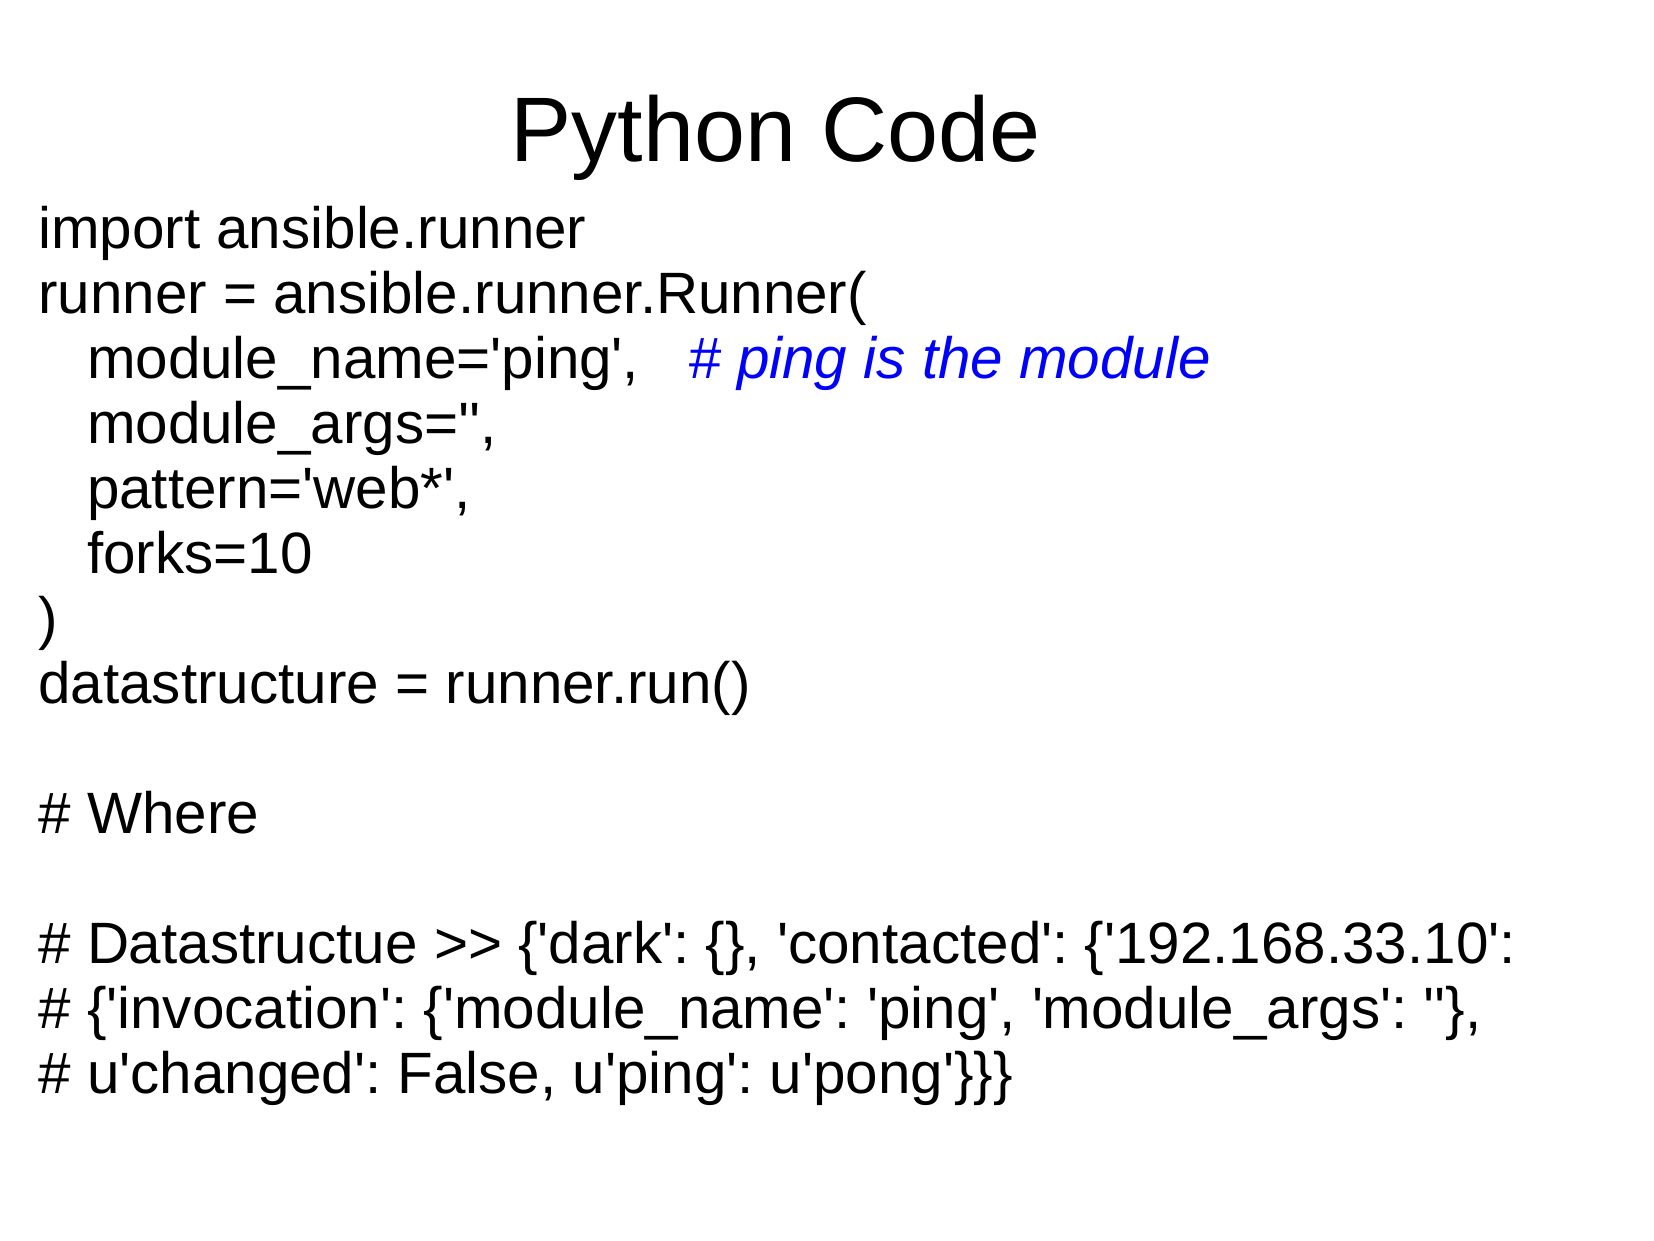

Python Code
import ansible.runner
runner = ansible.runner.Runner(
 module_name='ping', # ping is the module
 module_args='',
 pattern='web*',
 forks=10
)
datastructure = runner.run()
# Where
# Datastructue >> {'dark': {}, 'contacted': {'192.168.33.10':
# {'invocation': {'module_name': 'ping', 'module_args': ''},
# u'changed': False, u'ping': u'pong'}}}